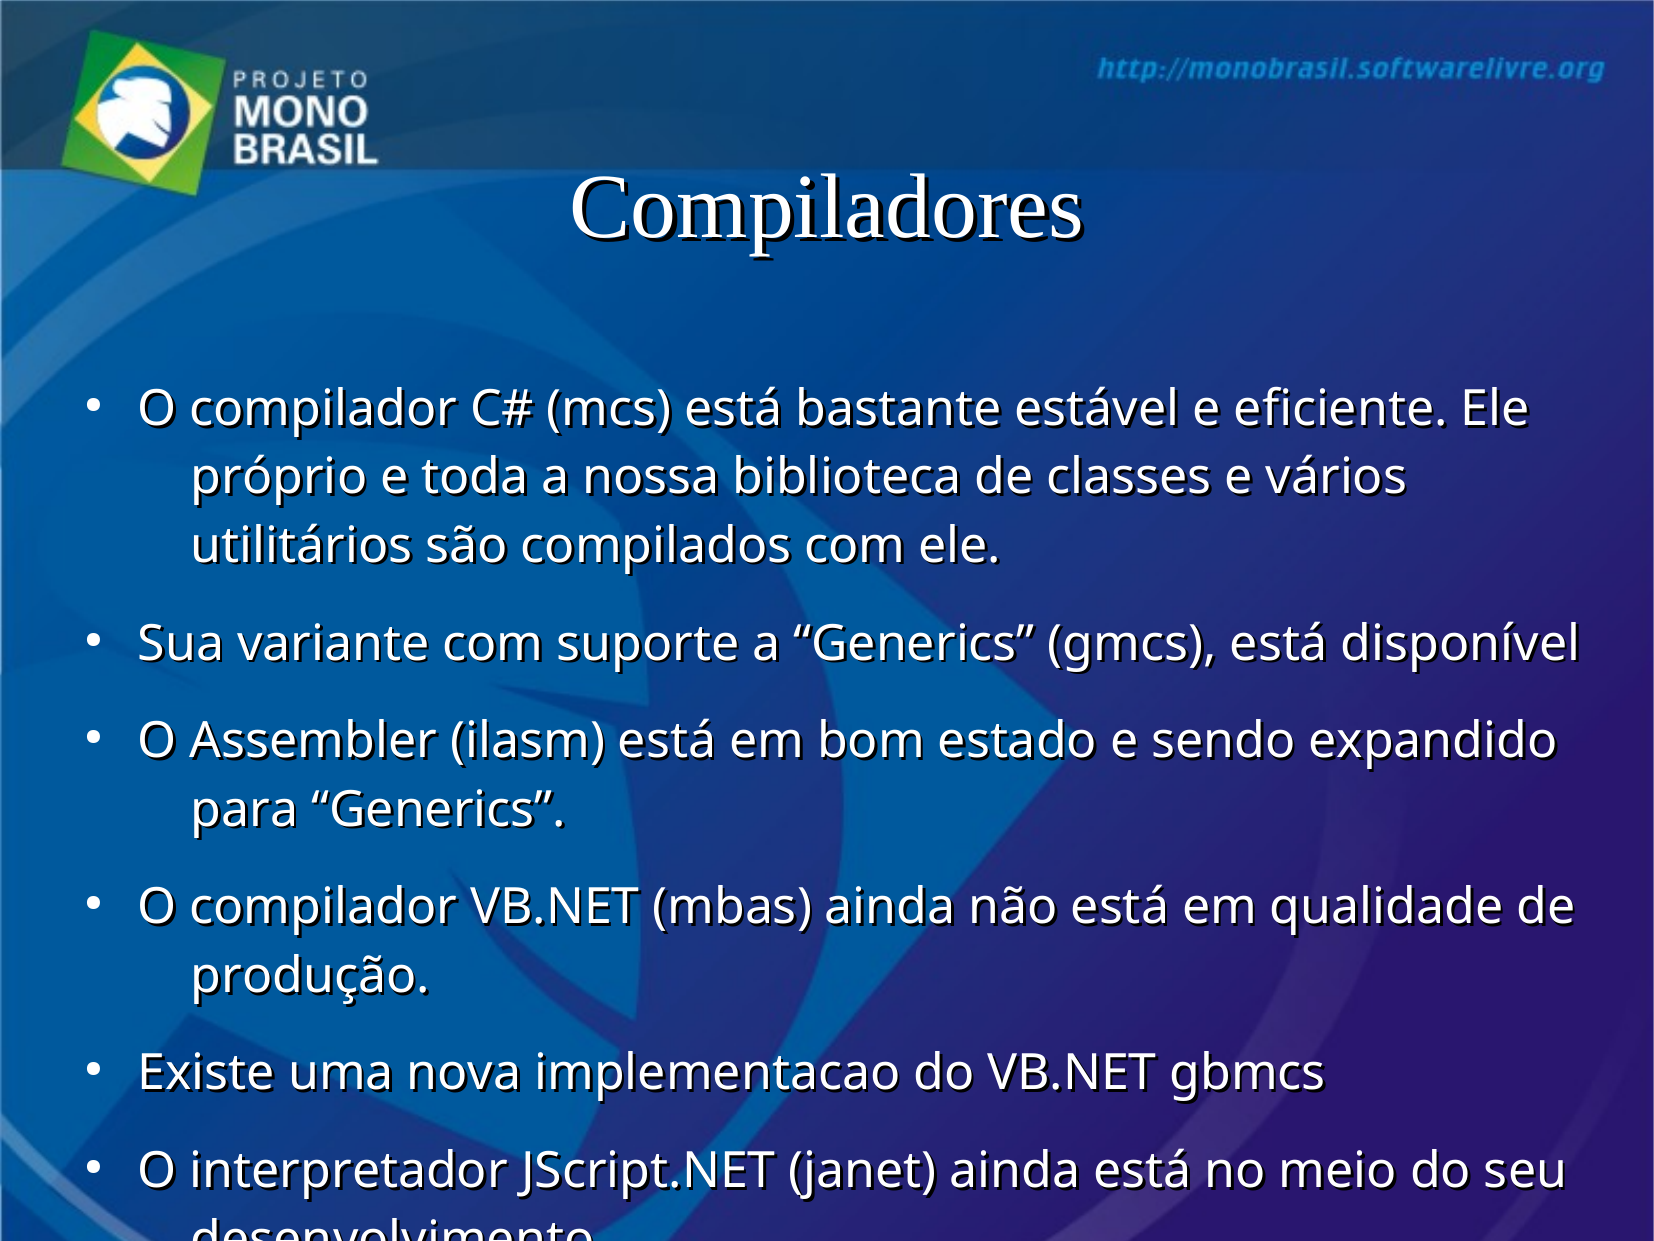

Compiladores
# O compilador C# (mcs) está bastante estável e eficiente. Ele próprio e toda a nossa biblioteca de classes e vários utilitários são compilados com ele.
Sua variante com suporte a “Generics” (gmcs), está disponível
O Assembler (ilasm) está em bom estado e sendo expandido para “Generics”.
O compilador VB.NET (mbas) ainda não está em qualidade de produção.
Existe uma nova implementacao do VB.NET gbmcs
O interpretador JScript.NET (janet) ainda está no meio do seu desenvolvimento.
IronPython (Implementação de Python para Mono)
Ruby Mono (Em estagio Beta)